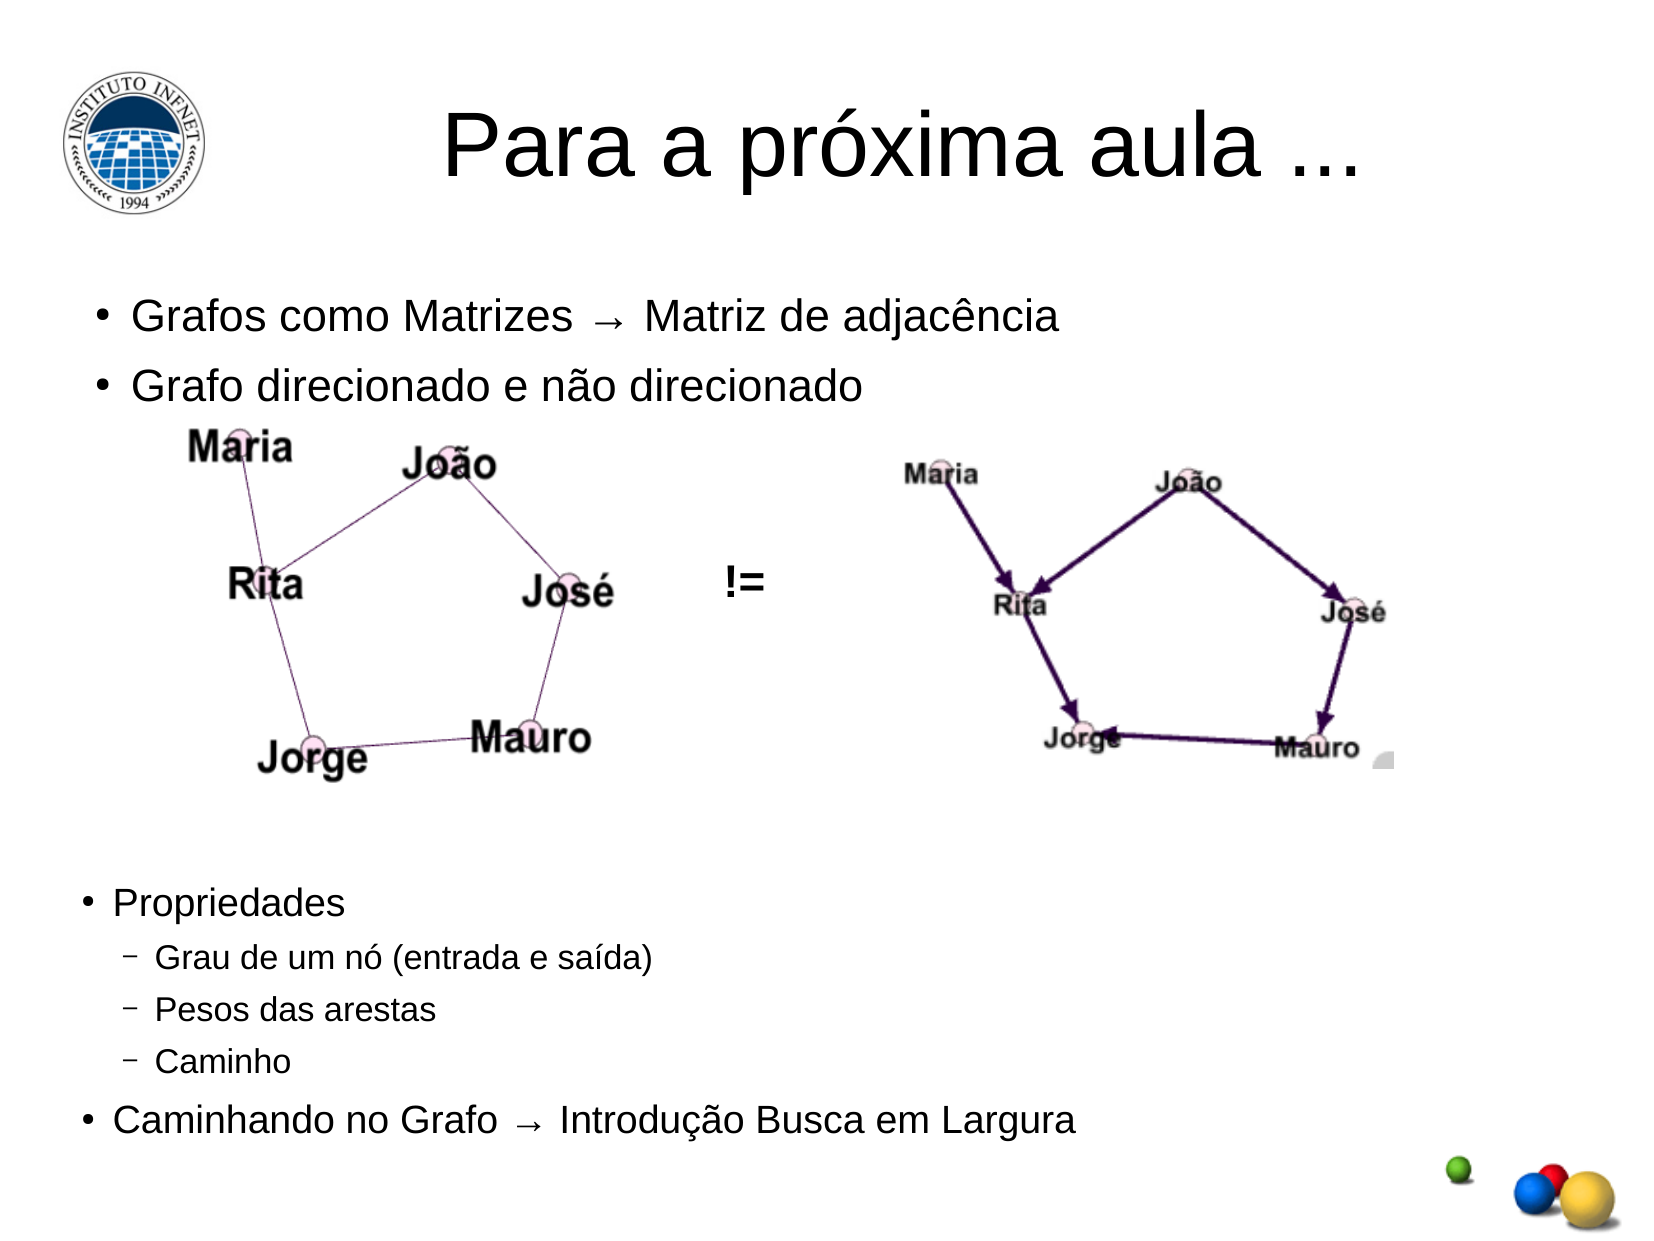

# Para a próxima aula ...
Grafos como Matrizes → Matriz de adjacência
Grafo direcionado e não direcionado
!=
Propriedades
Grau de um nó (entrada e saída)
Pesos das arestas
Caminho
Caminhando no Grafo → Introdução Busca em Largura